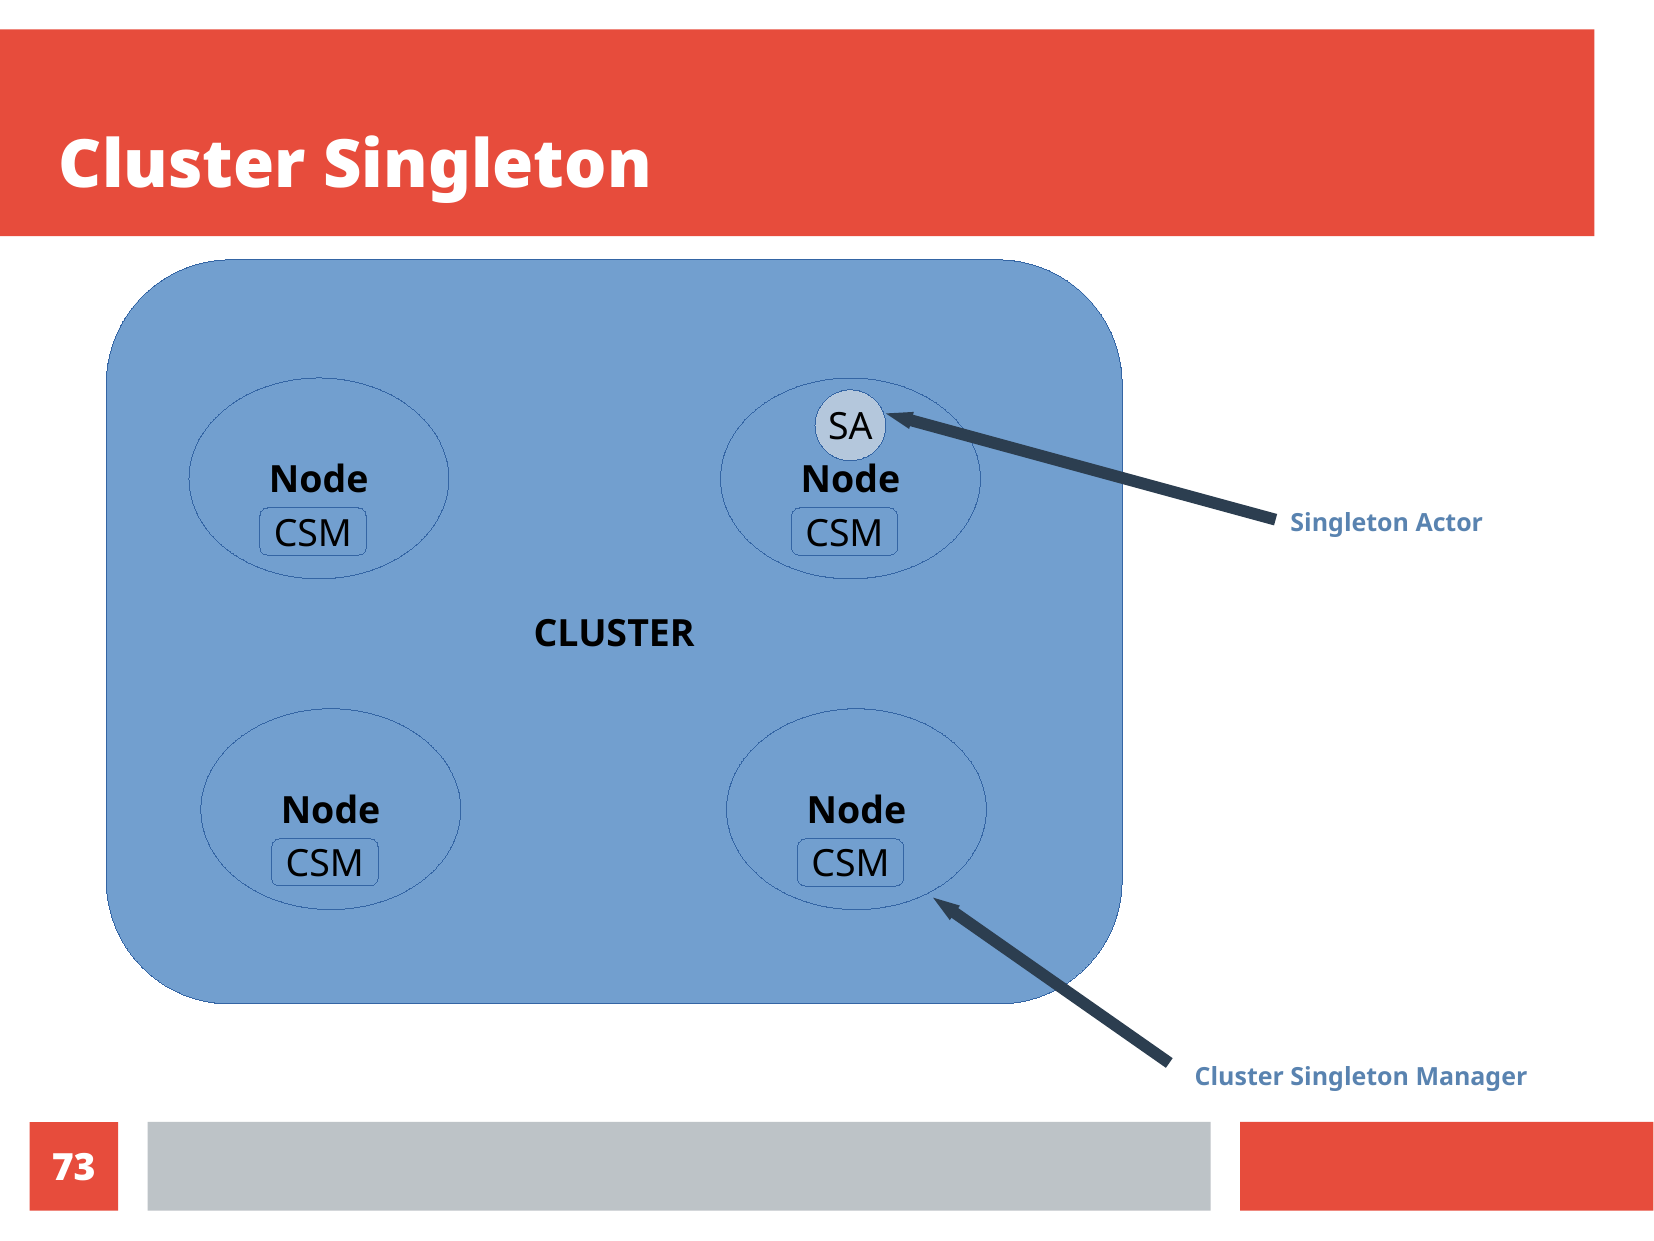

# Cluster Singleton
CLUSTER
Node
Node
SA
Singleton Actor
CSM
CSM
Node
Node
CSM
CSM
Cluster Singleton Manager
73